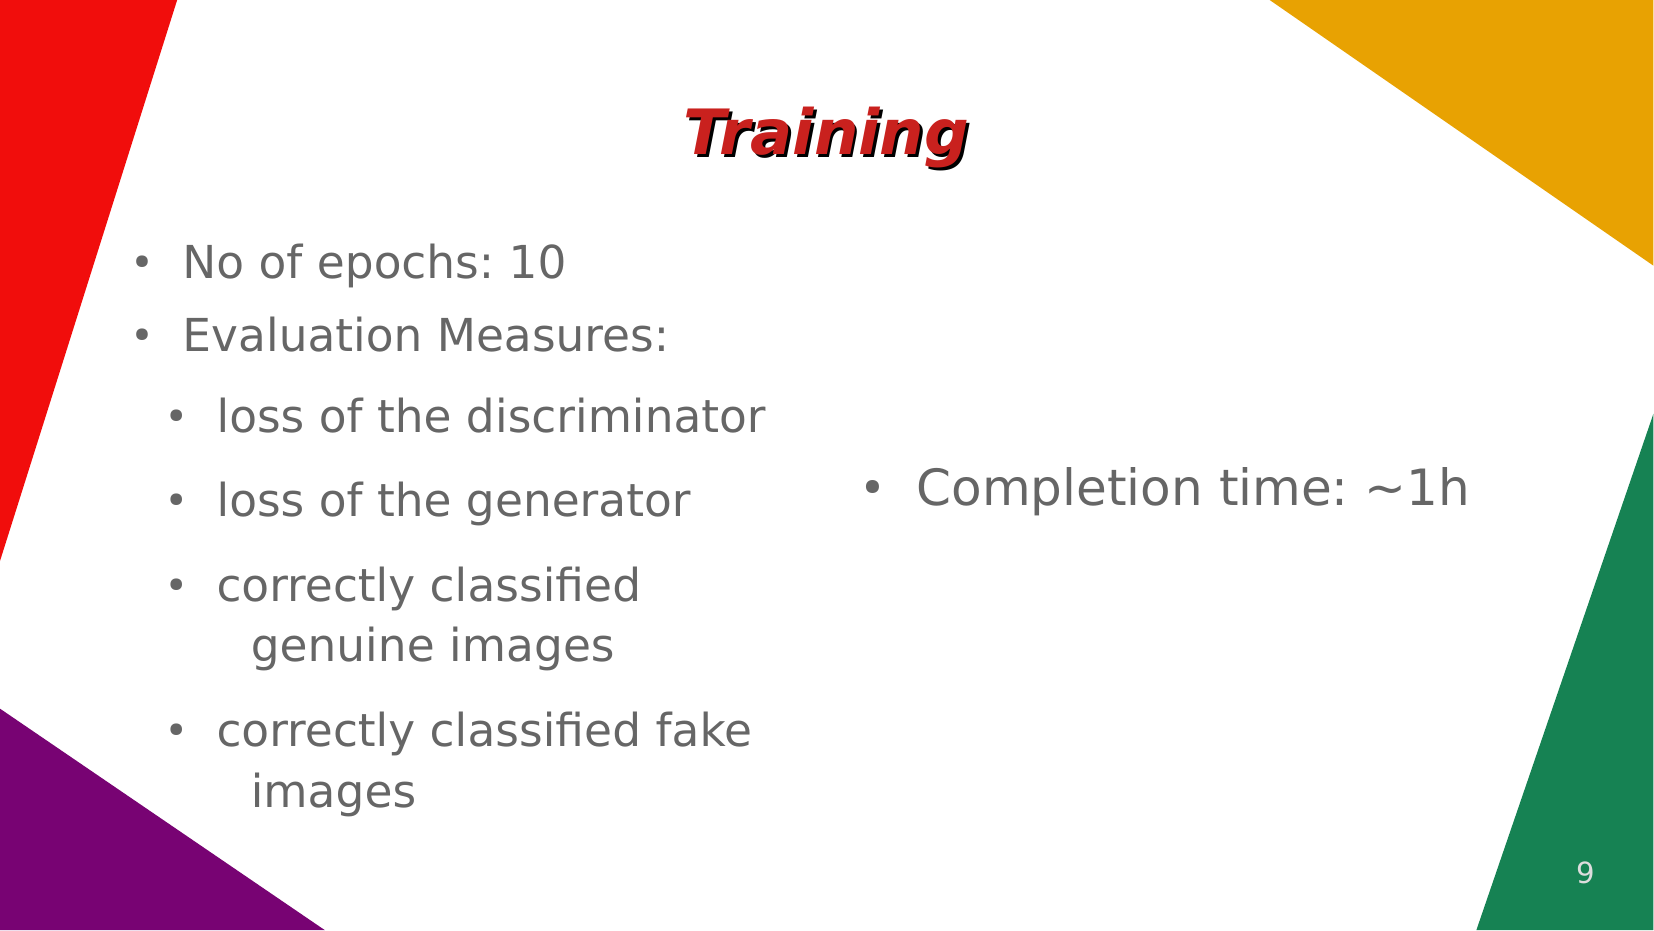

# Training
No of epochs: 10
Evaluation Measures:
loss of the discriminator
loss of the generator
correctly classified genuine images
correctly classified fake images
Completion time: ~1h
9